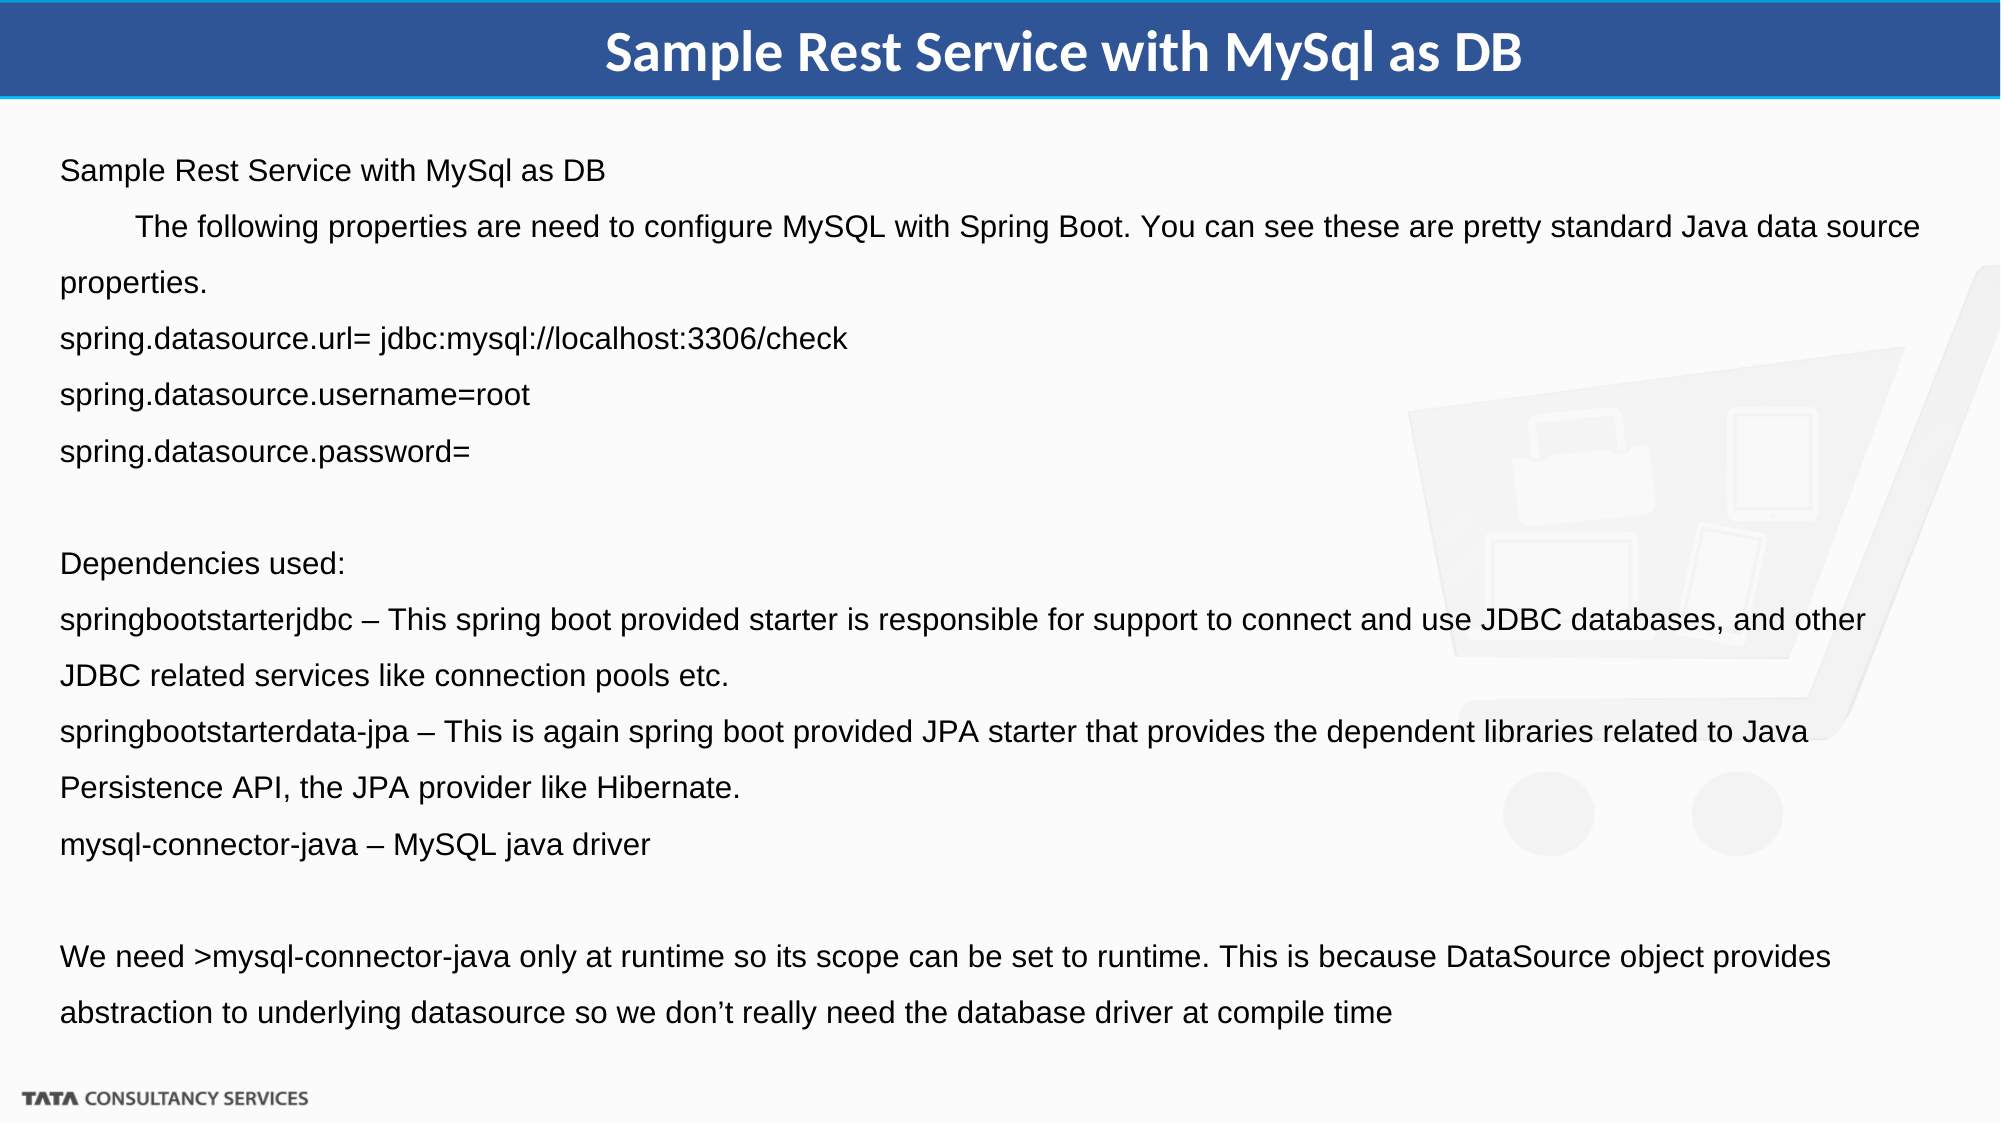

Sample Rest Service with MySql as DB
Sample Rest Service with MySql as DB
	The following properties are need to configure MySQL with Spring Boot. You can see these are pretty standard Java data source properties.
spring.datasource.url= jdbc:mysql://localhost:3306/check
spring.datasource.username=root
spring.datasource.password=
Dependencies used:
springbootstarterjdbc – This spring boot provided starter is responsible for support to connect and use JDBC databases, and other JDBC related services like connection pools etc.
springbootstarterdata-jpa – This is again spring boot provided JPA starter that provides the dependent libraries related to Java Persistence API, the JPA provider like Hibernate.
mysql-connector-java – MySQL java driver
We need >mysql-connector-java only at runtime so its scope can be set to runtime. This is because DataSource object provides abstraction to underlying datasource so we don’t really need the database driver at compile time